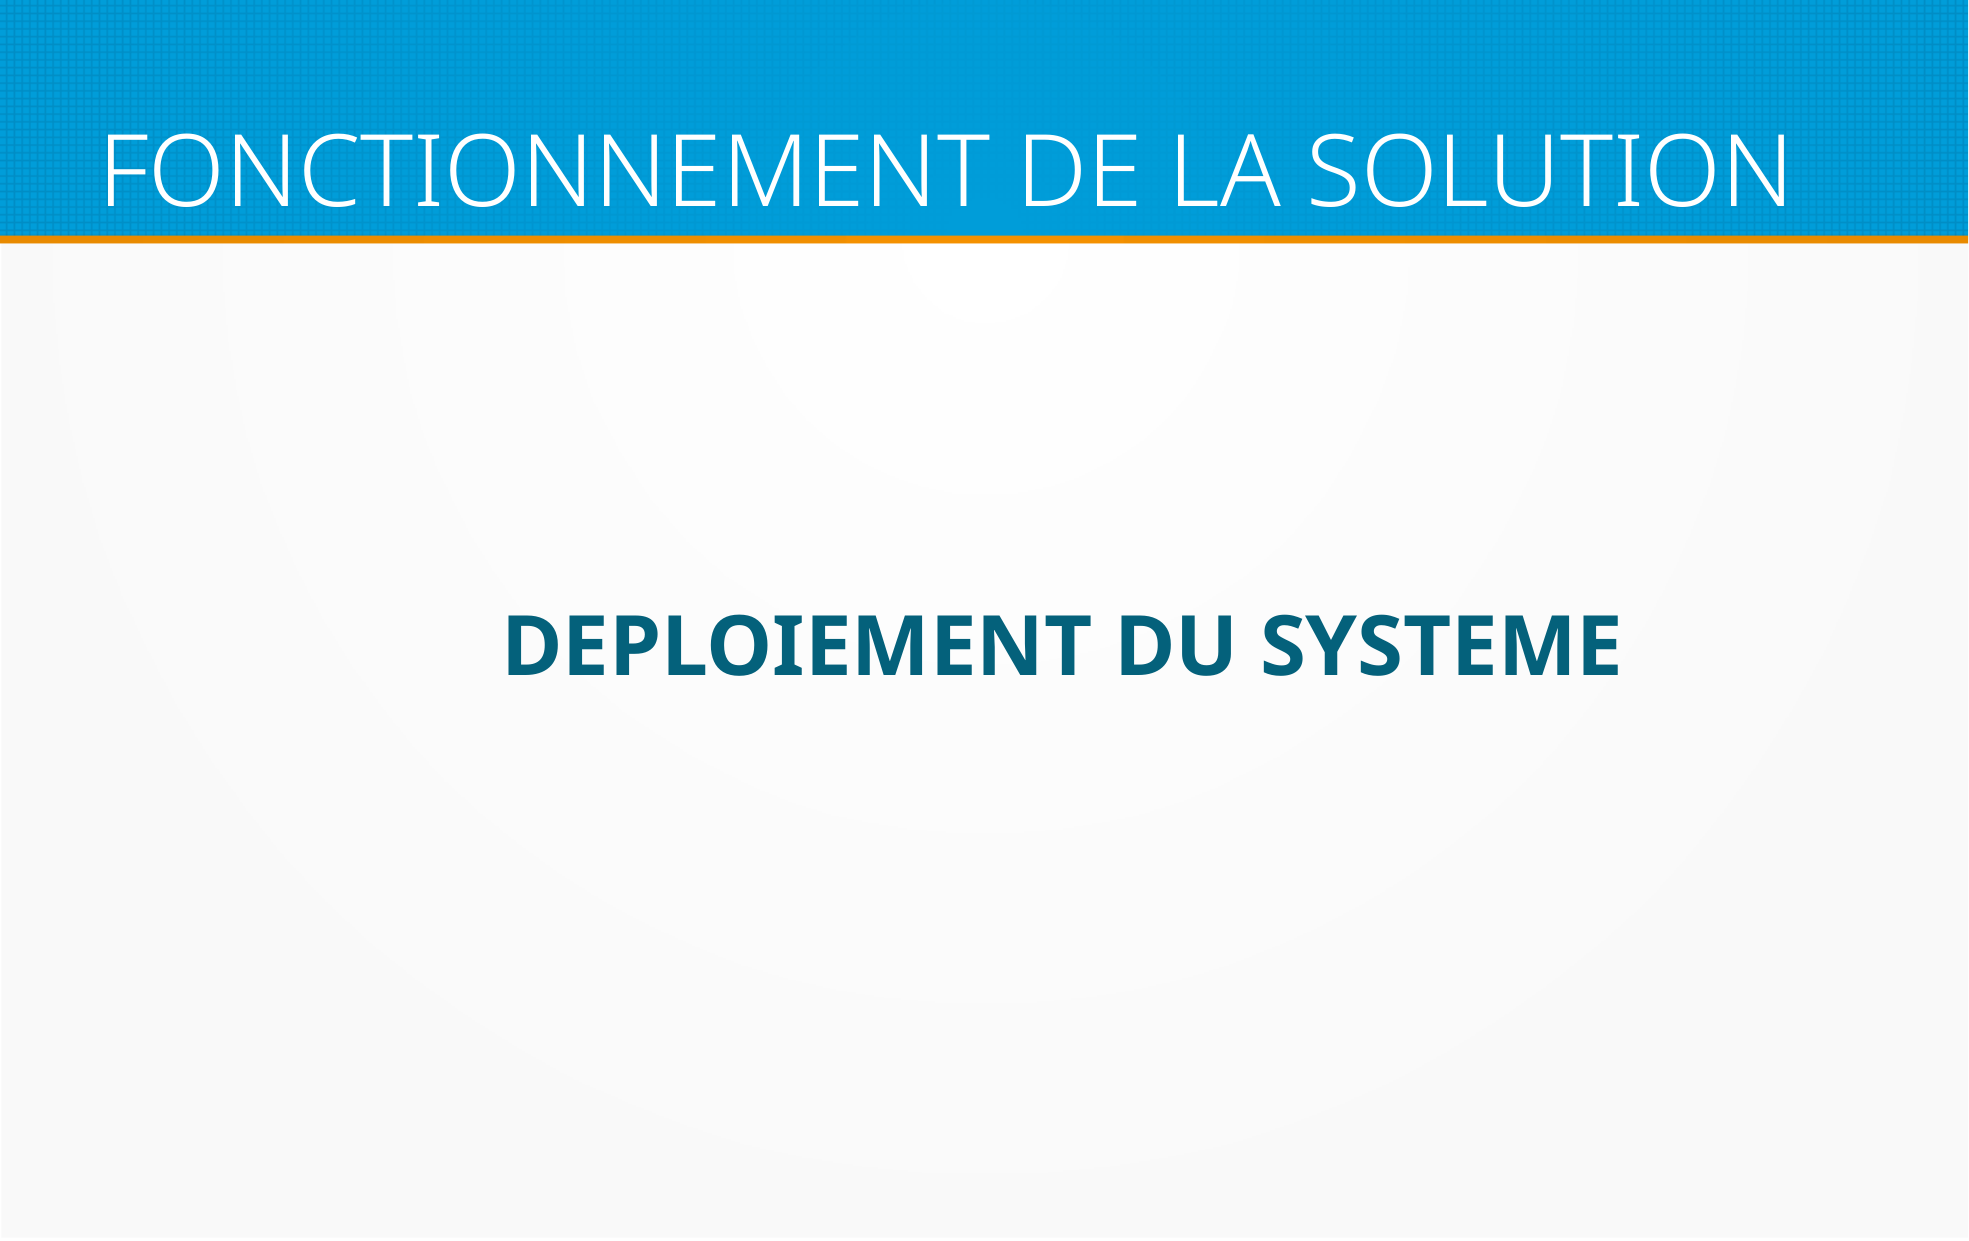

FONCTIONNEMENT DE LA SOLUTION
# DEPLOIEMENT DU SYSTEME